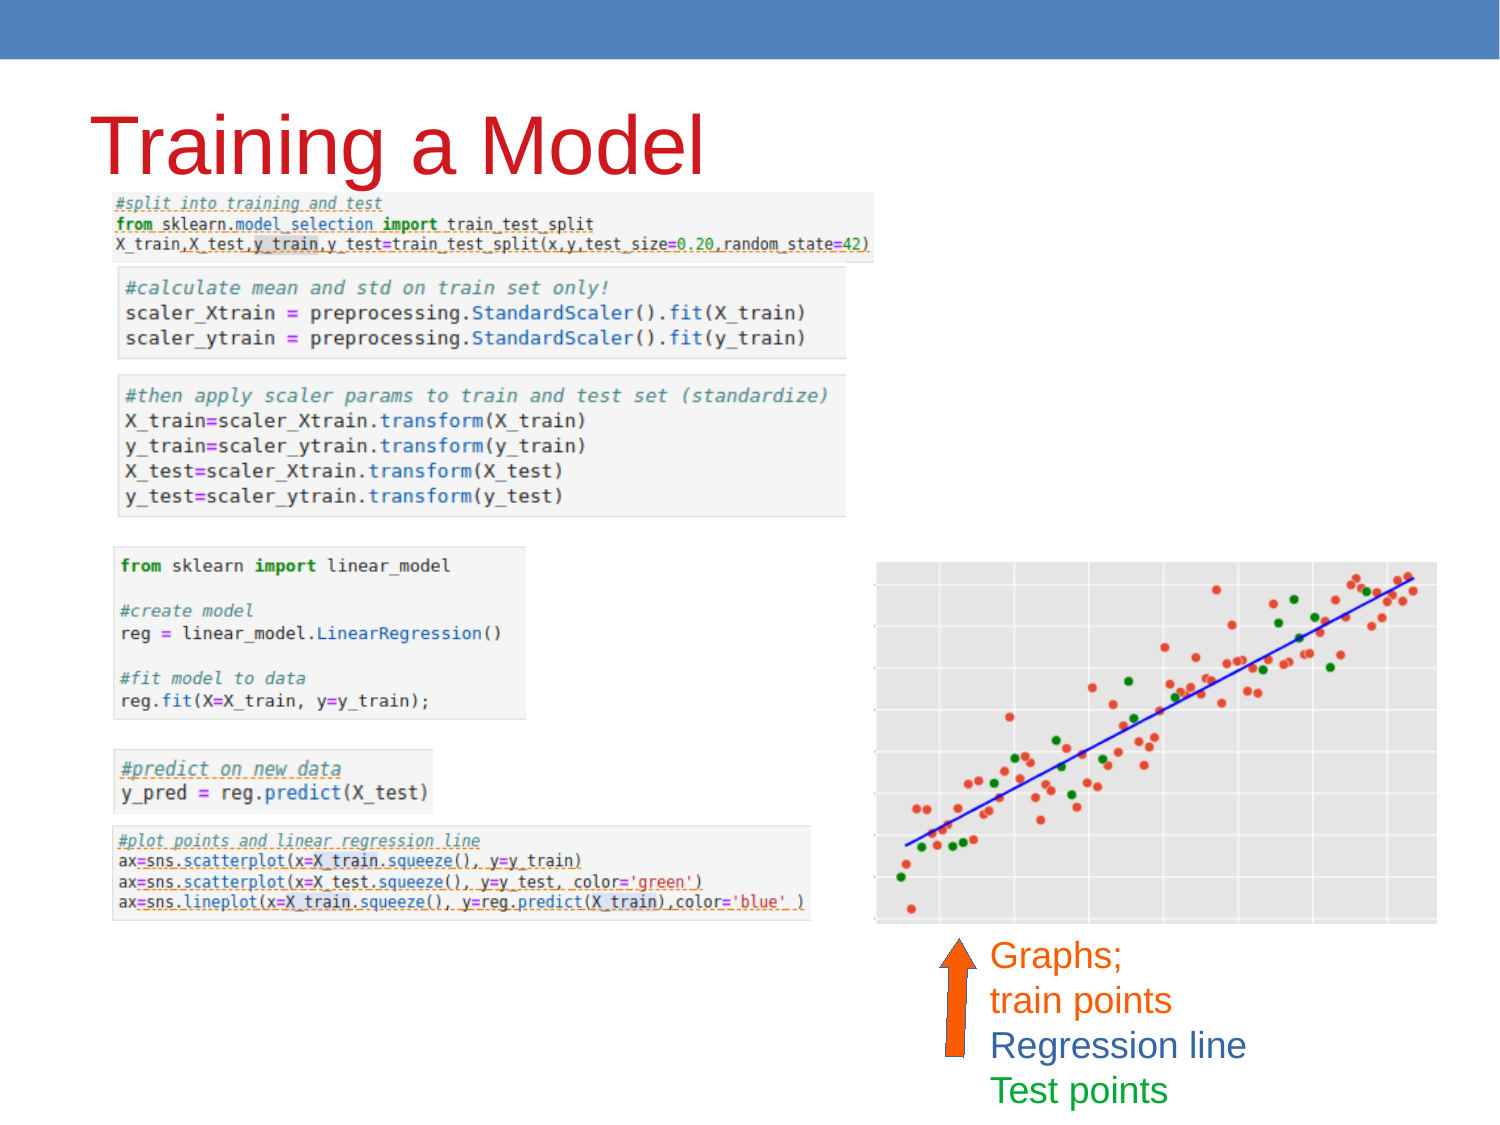

Training a Model
Graphs;
train points
Regression line
Test points